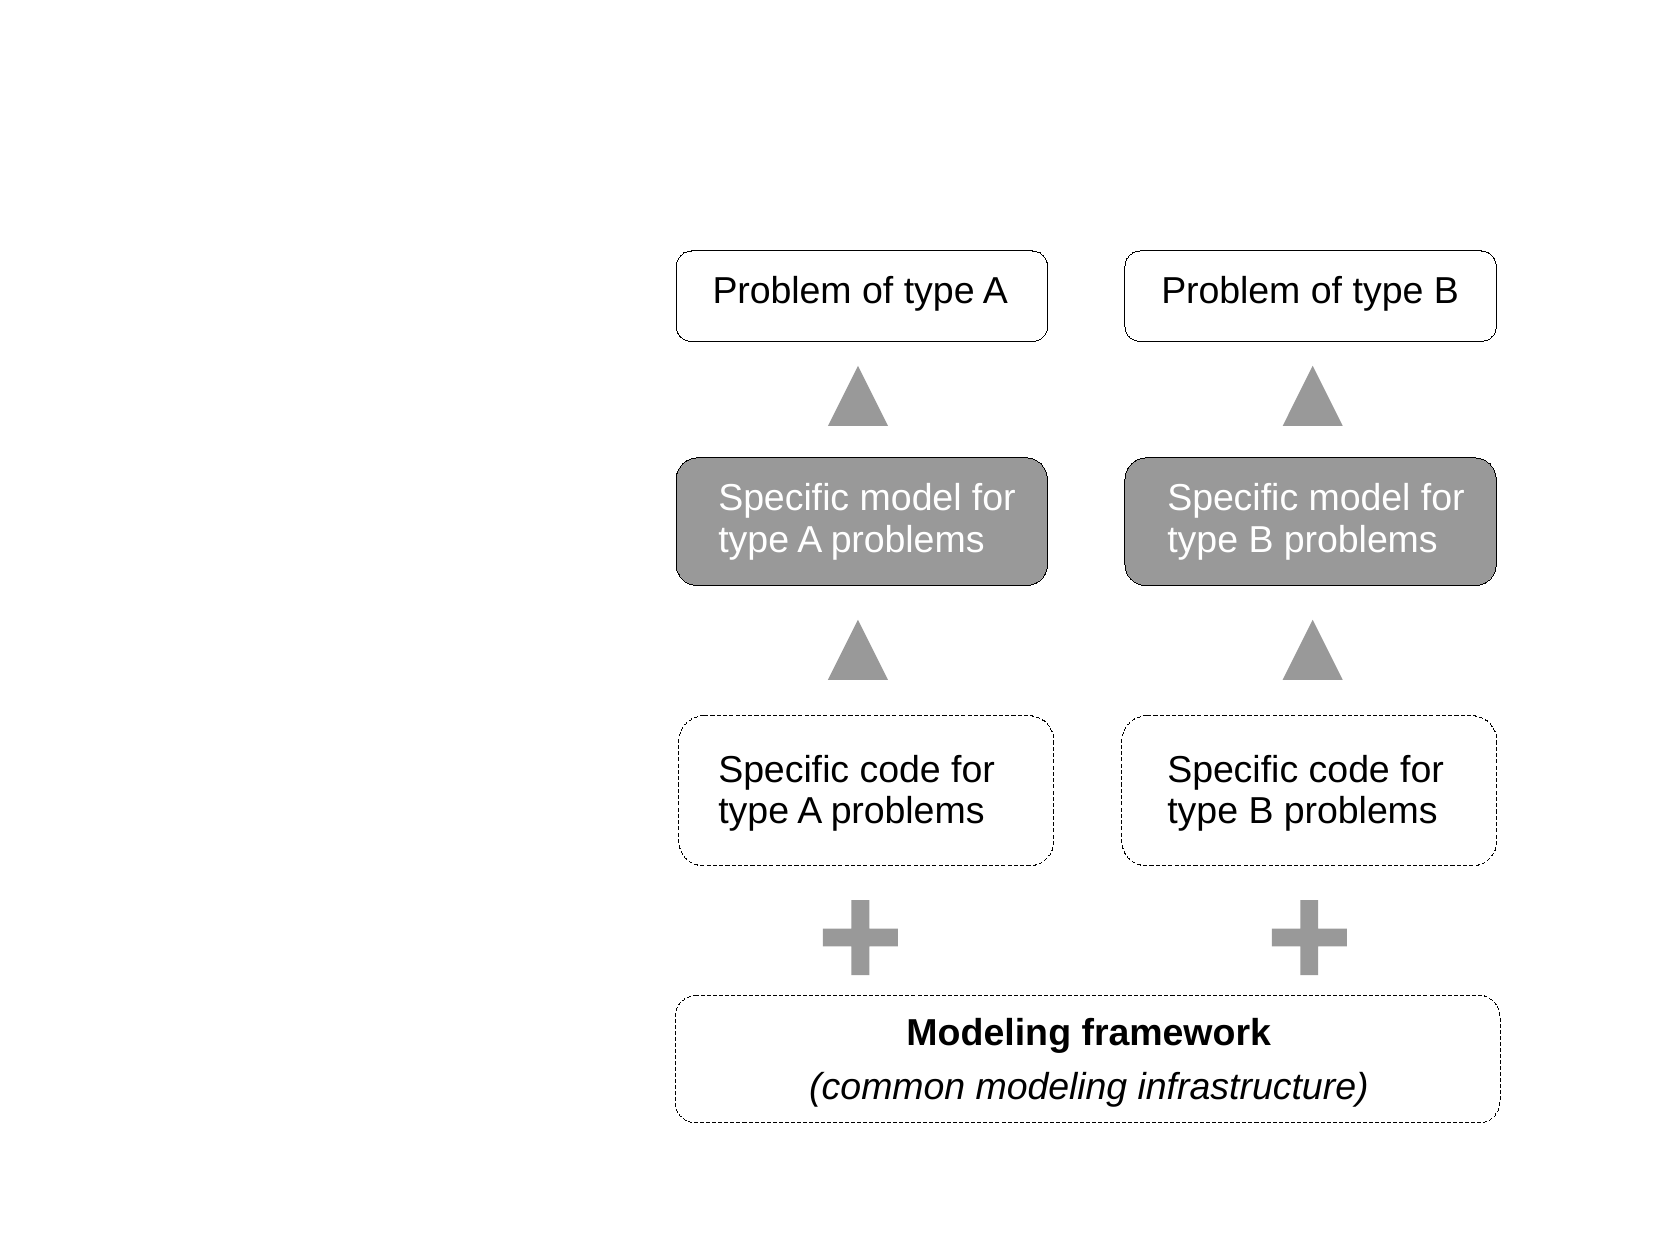

Problem of type A
Problem of type B
Specific model for
type A problems
Specific model for
type B problems
Specific code for
type A problems
Specific code for
type B problems
Modeling framework
(common modeling infrastructure)